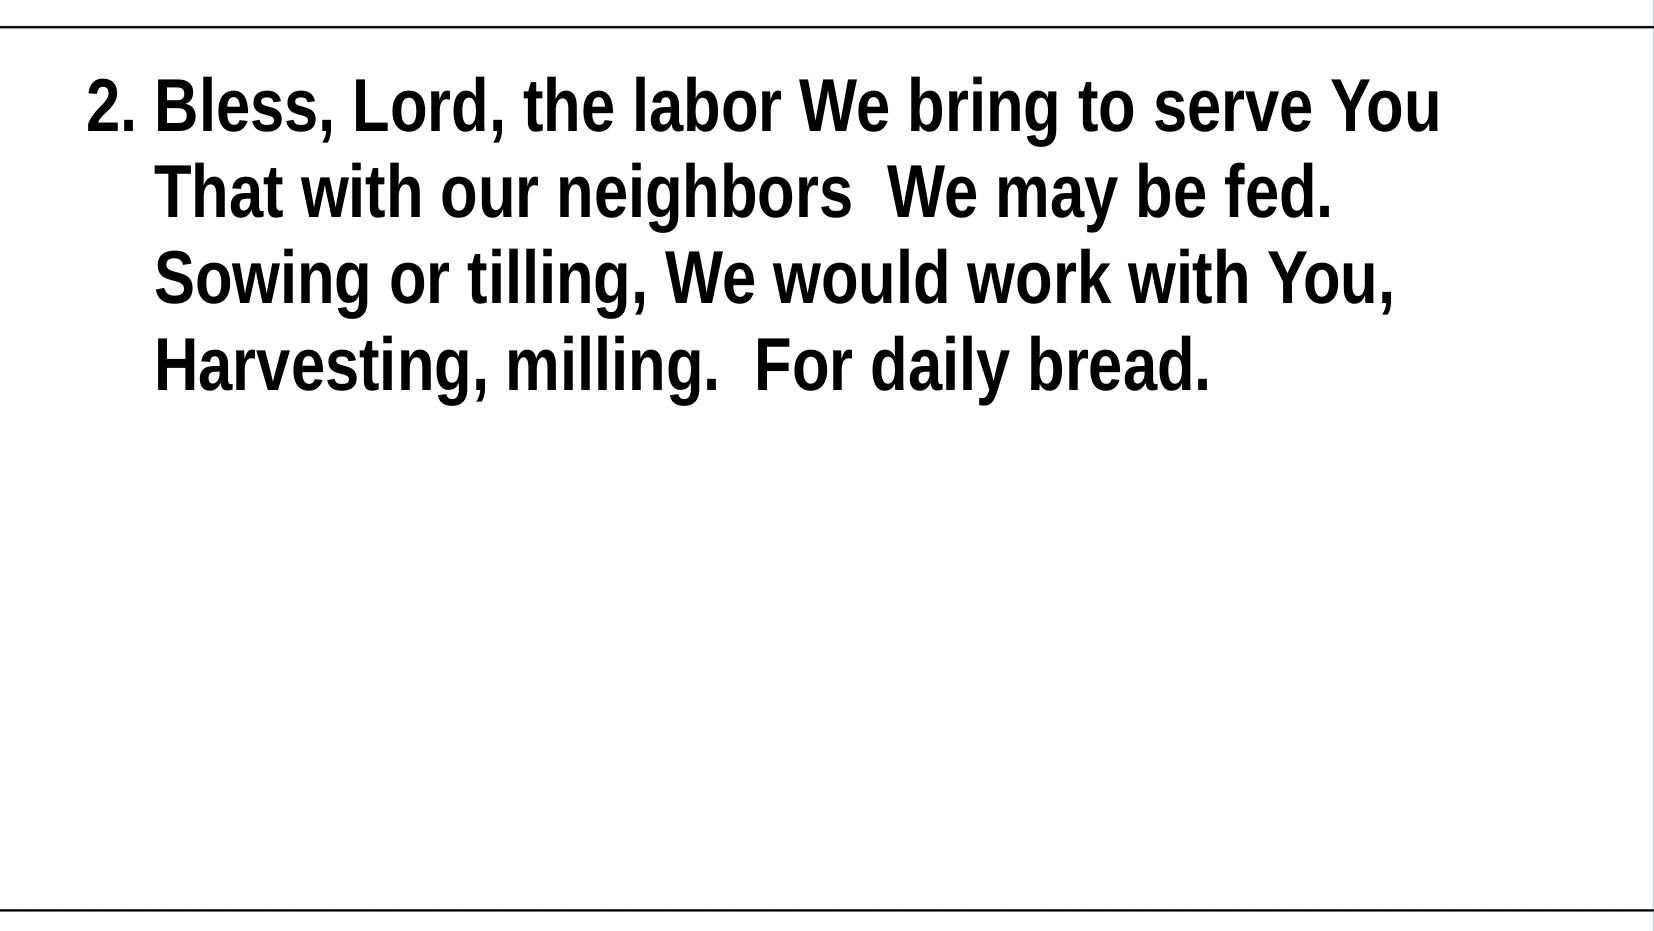

# 2. Bless, Lord, the labor We bring to serve You That with our neighbors We may be fed. Sowing or tilling, We would work with You, Harvesting, milling. For daily bread.